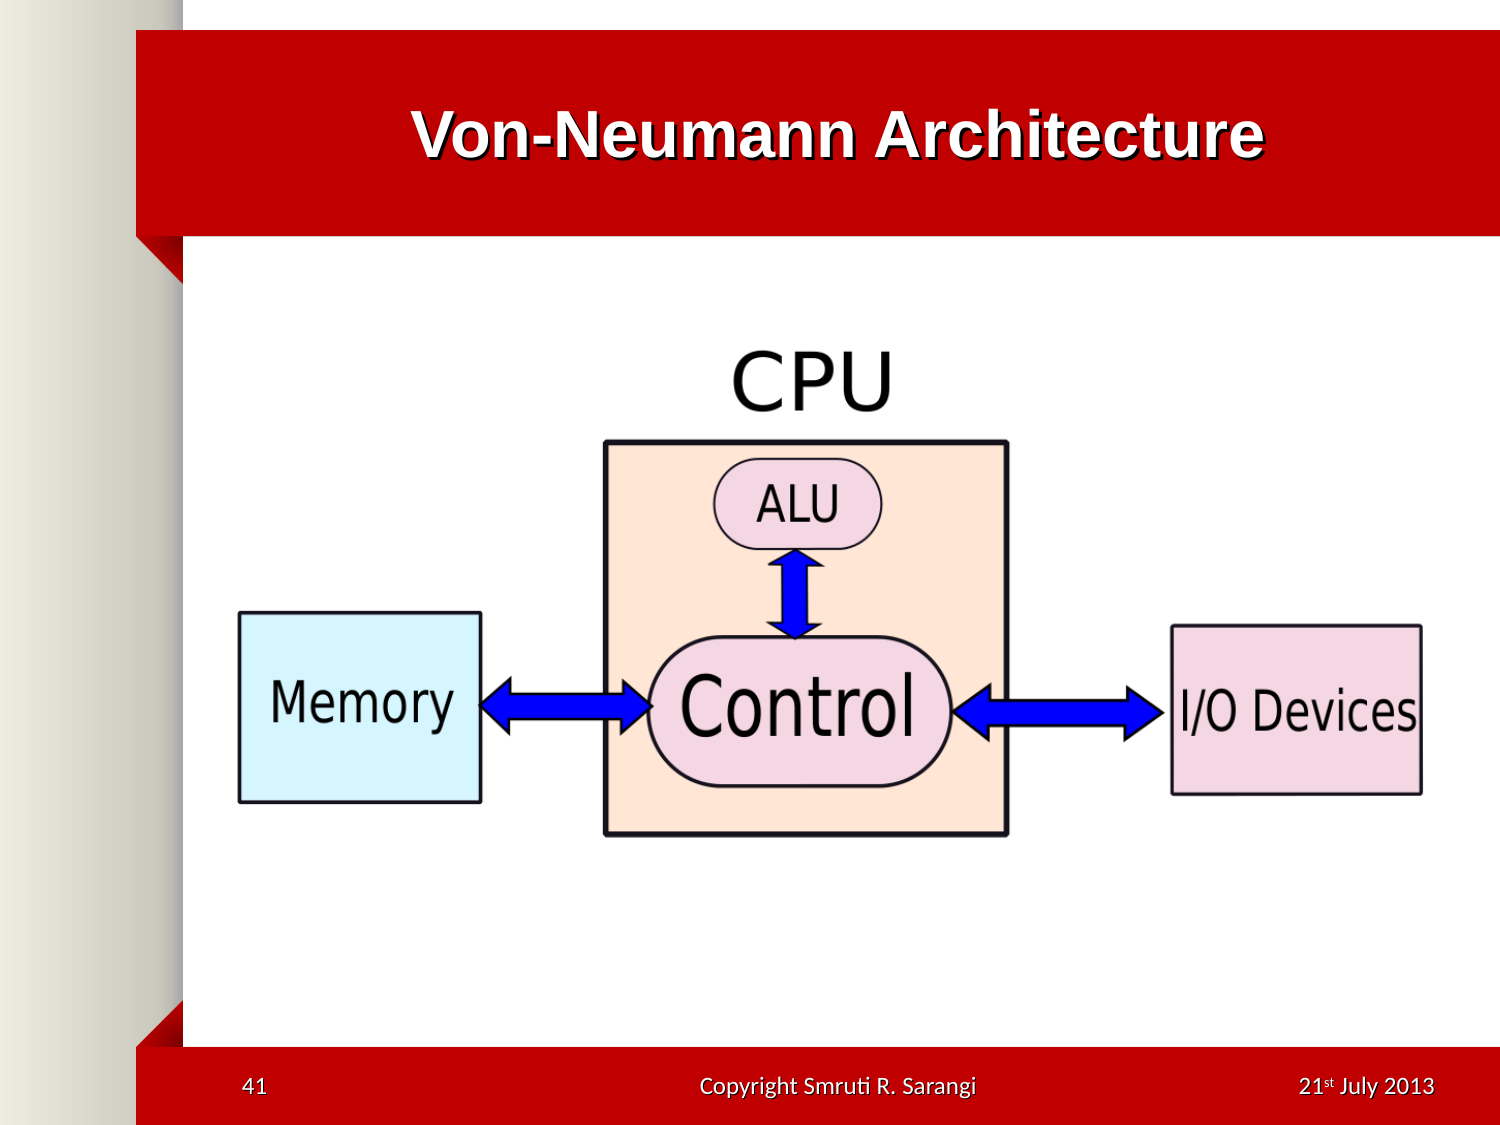

# Von-Neumann Architecture
41
Your date here